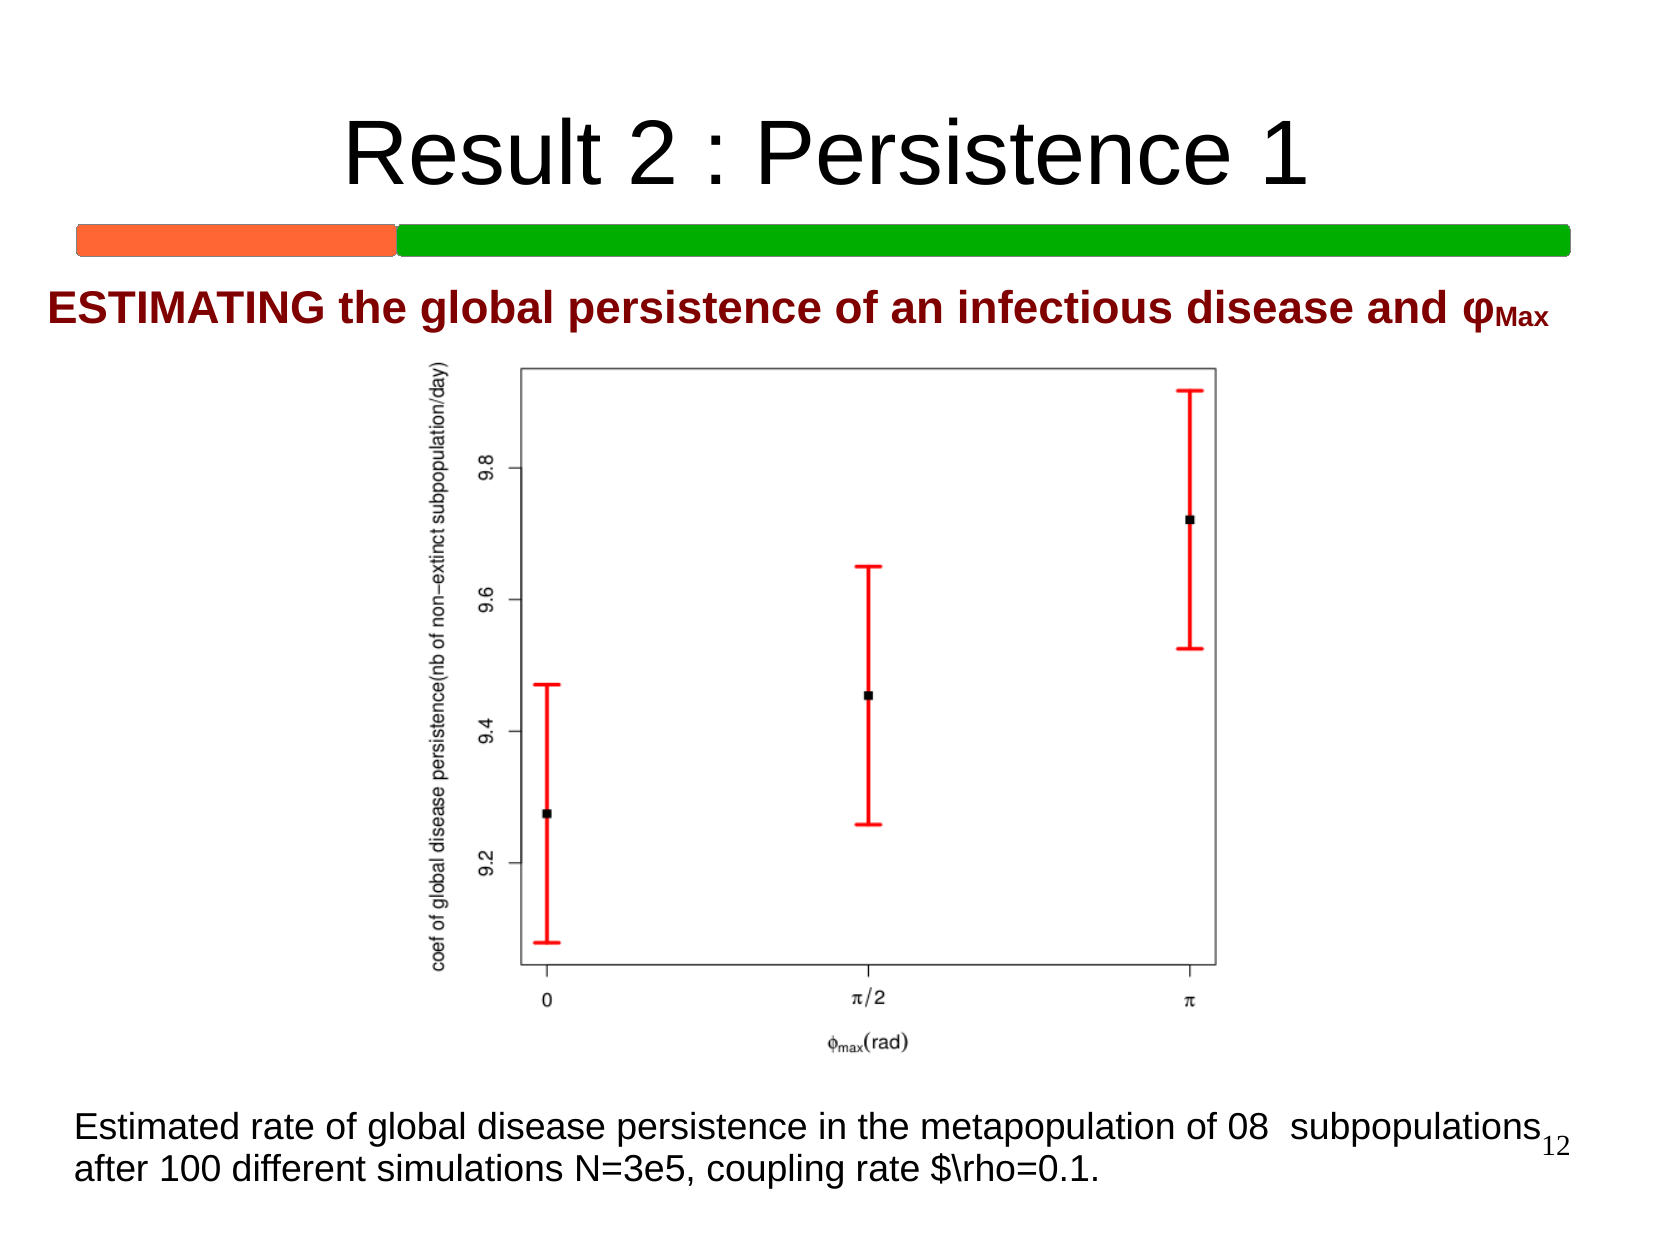

# Result 2 : Persistence 1
ESTIMATING the global persistence of an infectious disease and φMax
Estimated rate of global disease persistence in the metapopulation of 08 subpopulations
after 100 different simulations N=3e5, coupling rate $\rho=0.1.
12